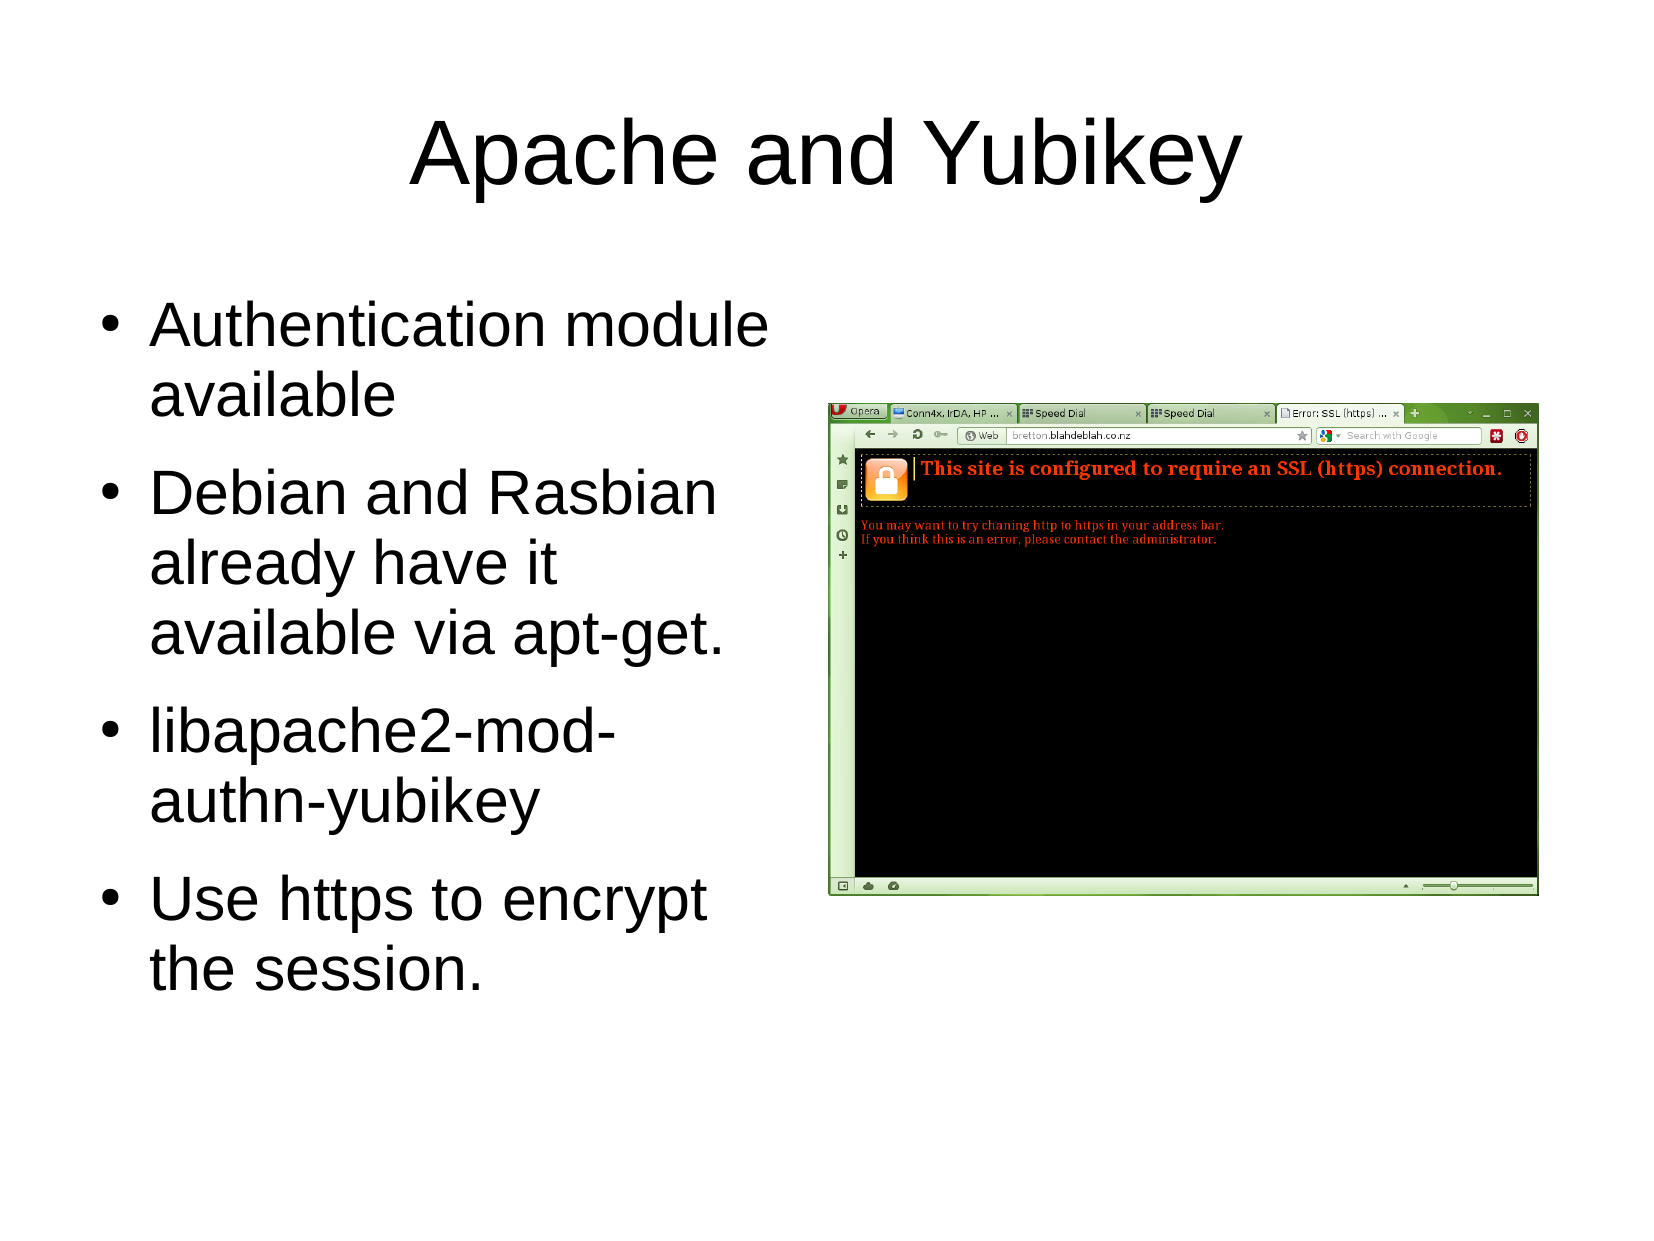

# Apache and Yubikey
Authentication module available
Debian and Rasbian already have it available via apt-get.
libapache2-mod-authn-yubikey
Use https to encrypt the session.